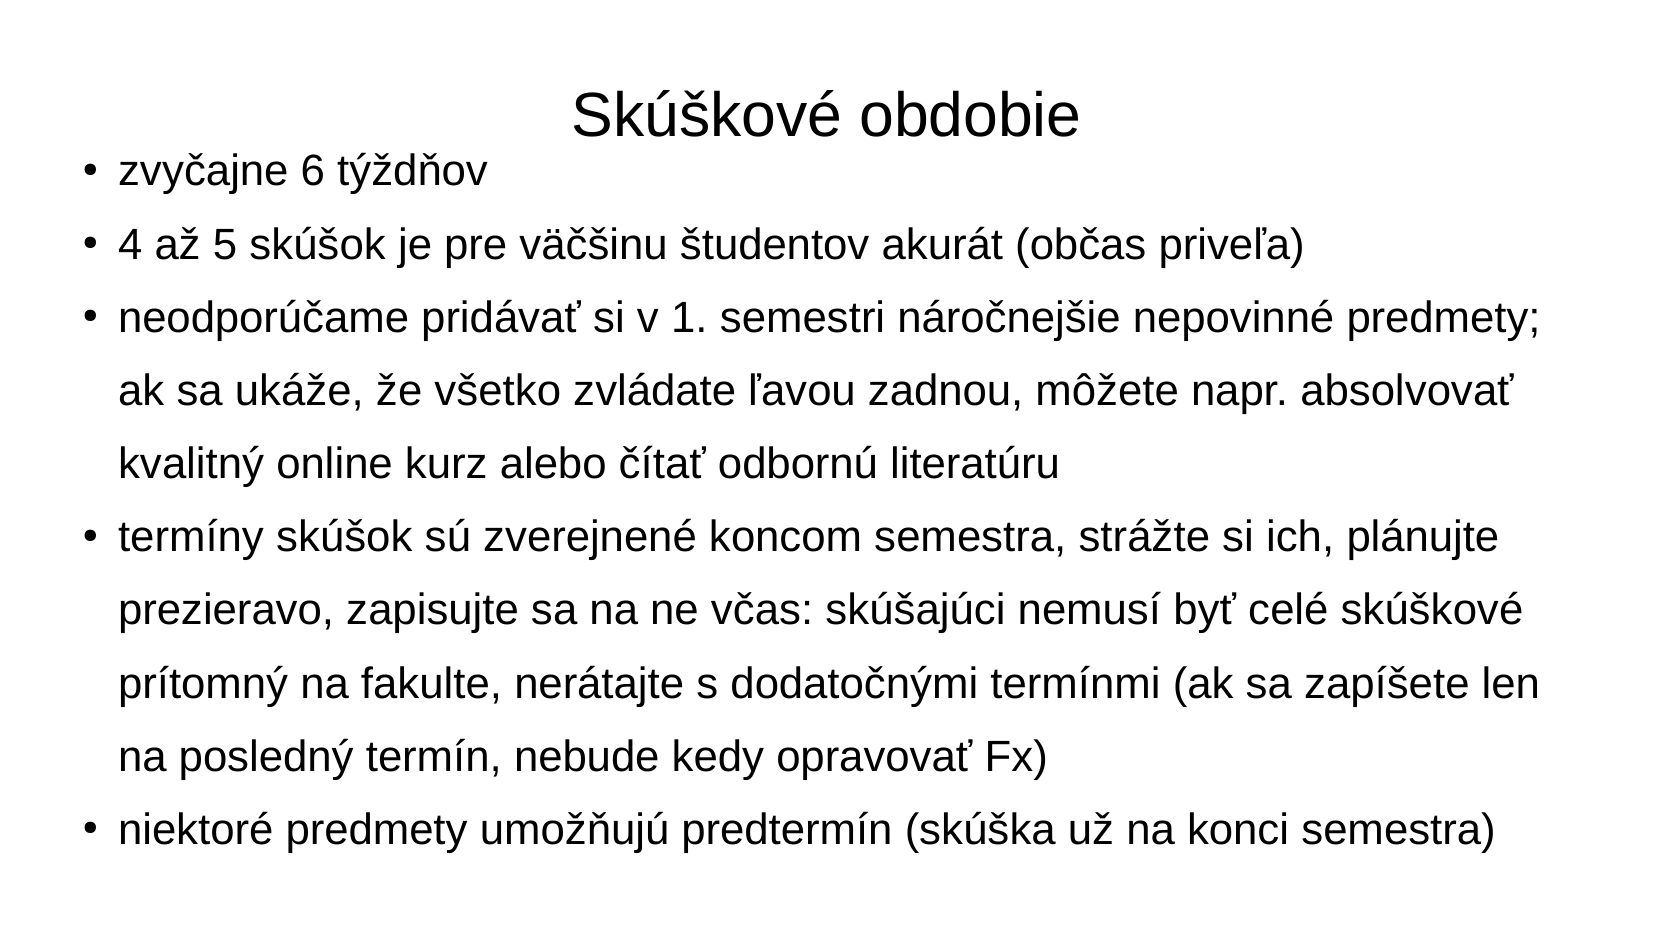

Skúškové obdobie
# zvyčajne 6 týždňov
4 až 5 skúšok je pre väčšinu študentov akurát (občas priveľa)
neodporúčame pridávať si v 1. semestri náročnejšie nepovinné predmety; ak sa ukáže, že všetko zvládate ľavou zadnou, môžete napr. absolvovať kvalitný online kurz alebo čítať odbornú literatúru
termíny skúšok sú zverejnené koncom semestra, strážte si ich, plánujte prezieravo, zapisujte sa na ne včas: skúšajúci nemusí byť celé skúškové prítomný na fakulte, nerátajte s dodatočnými termínmi (ak sa zapíšete len na posledný termín, nebude kedy opravovať Fx)
niektoré predmety umožňujú predtermín (skúška už na konci semestra)